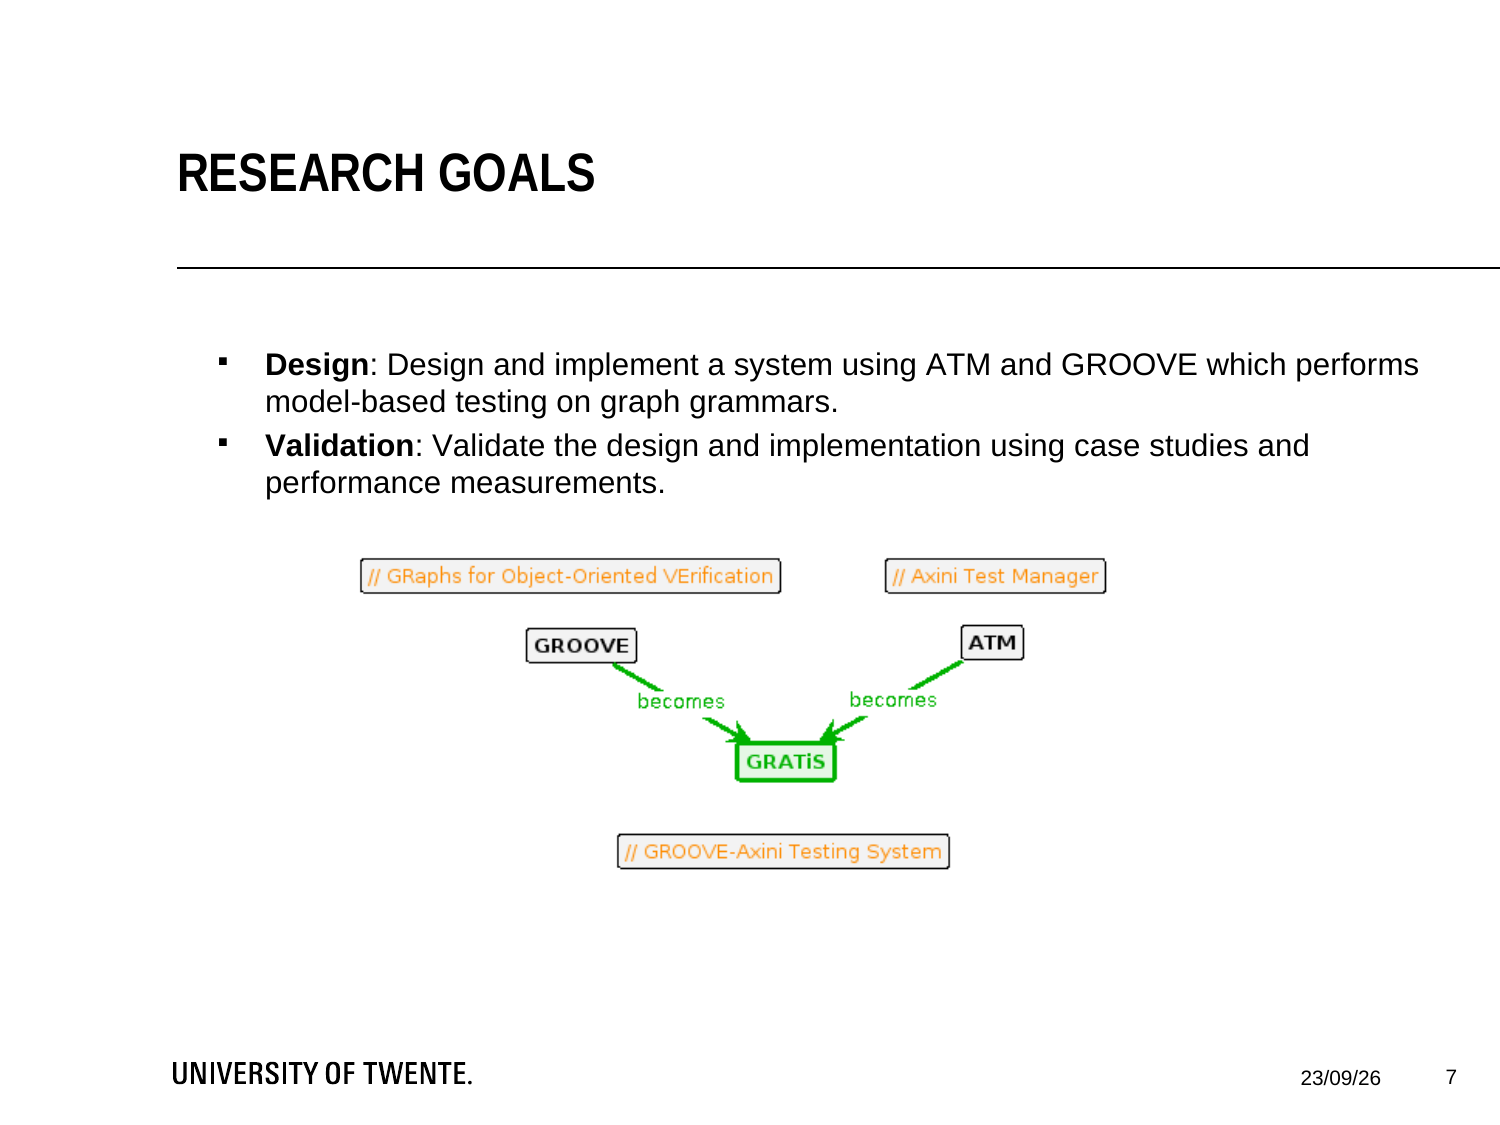

# RESEARCH GOALS
Design: Design and implement a system using ATM and GROOVE which performs model-based testing on graph grammars.
Validation: Validate the design and implementation using case studies and performance measurements.